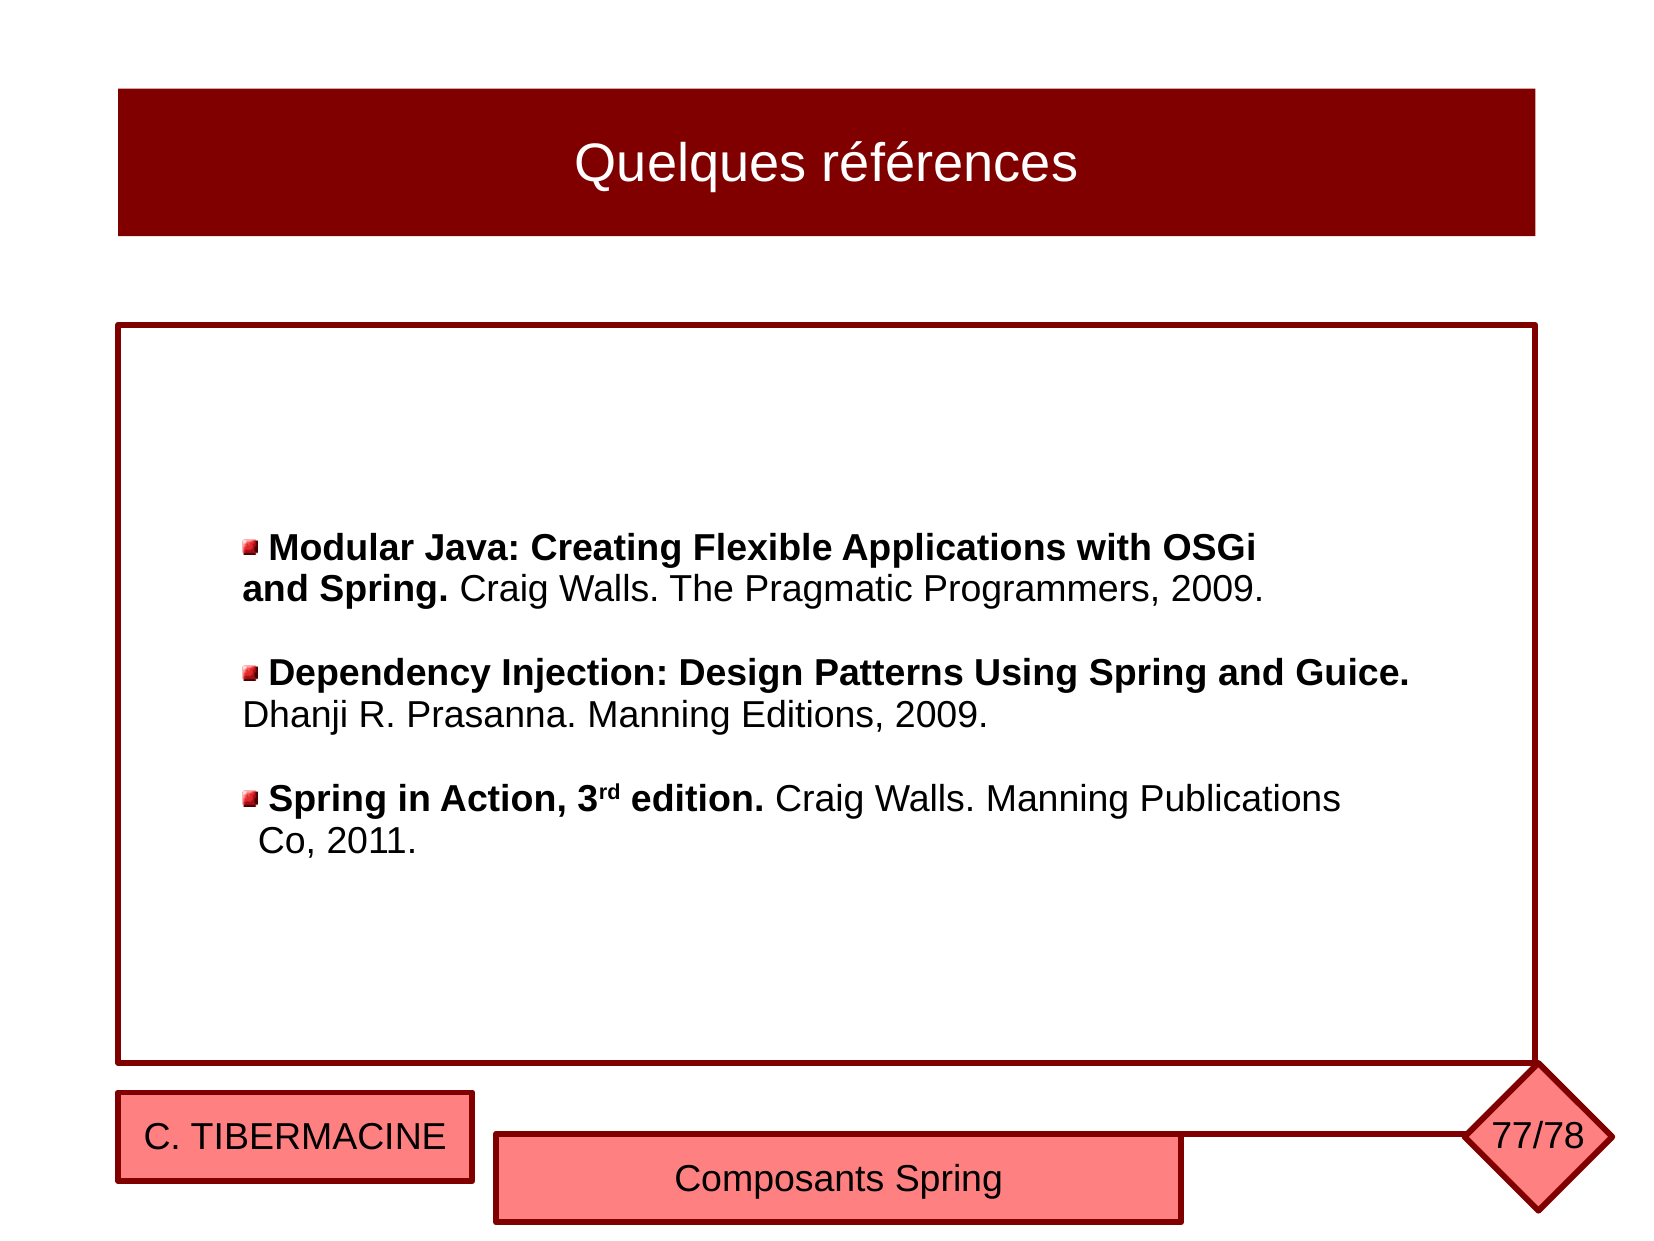

Quelques références
 Modular Java: Creating Flexible Applications with OSGi
and Spring. Craig Walls. The Pragmatic Programmers, 2009.
 Dependency Injection: Design Patterns Using Spring and Guice.
Dhanji R. Prasanna. Manning Editions, 2009.
 Spring in Action, 3rd edition. Craig Walls. Manning Publications
Co, 2011.
C. TIBERMACINE
Composants Spring